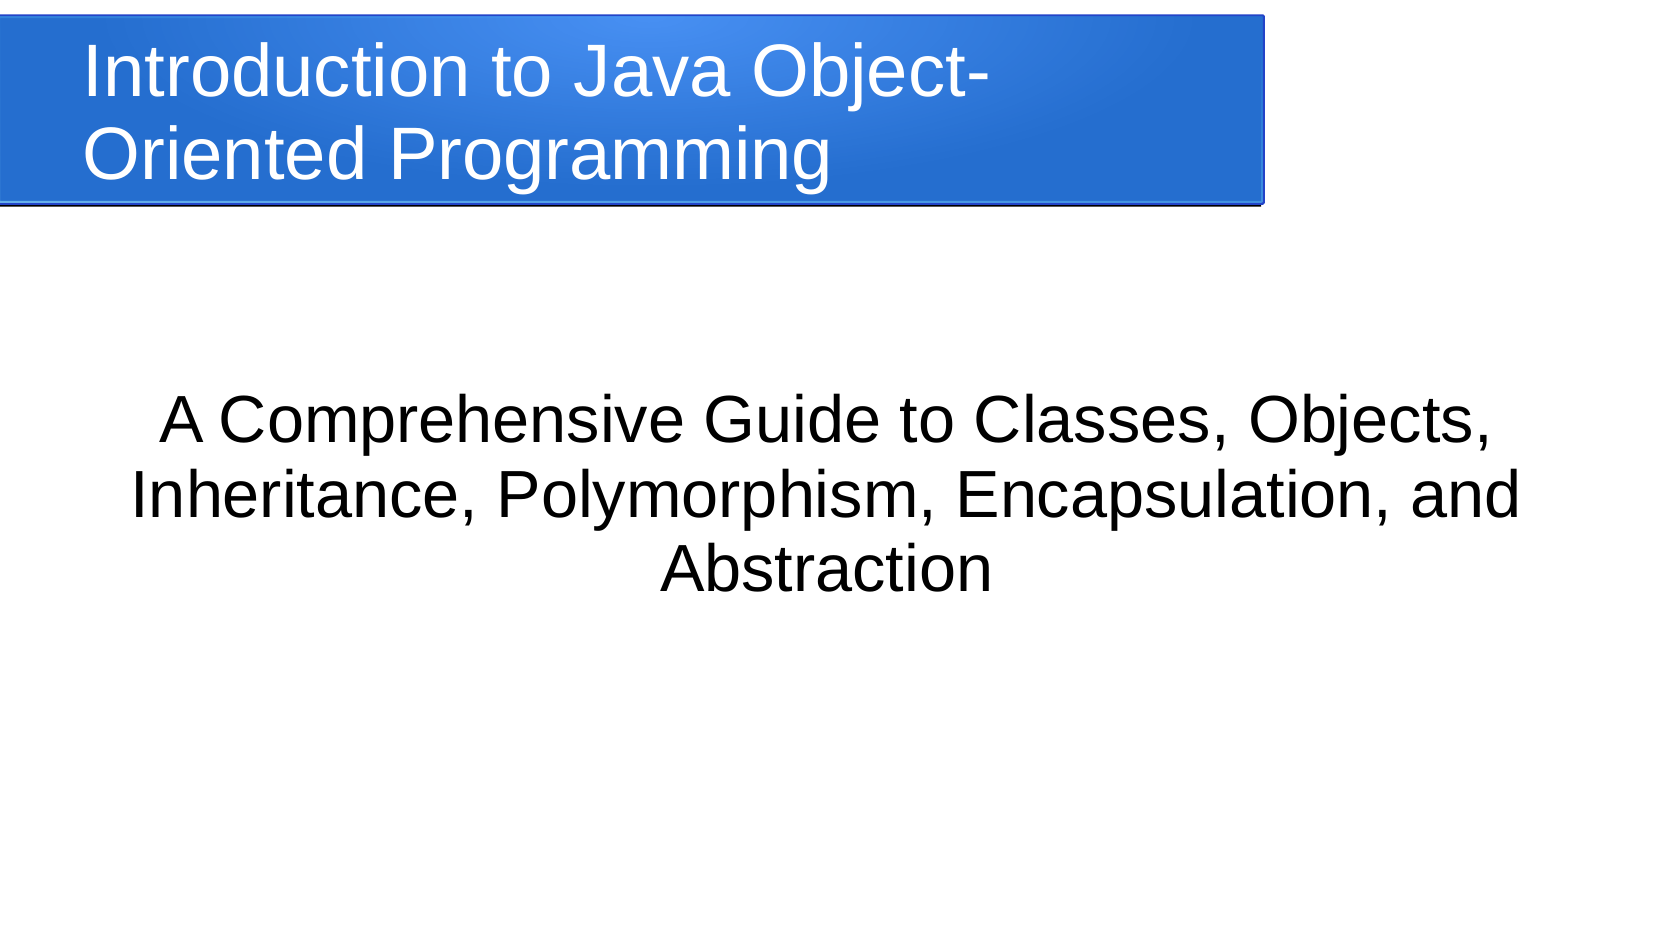

# Introduction to Java Object-Oriented Programming
A Comprehensive Guide to Classes, Objects, Inheritance, Polymorphism, Encapsulation, and Abstraction